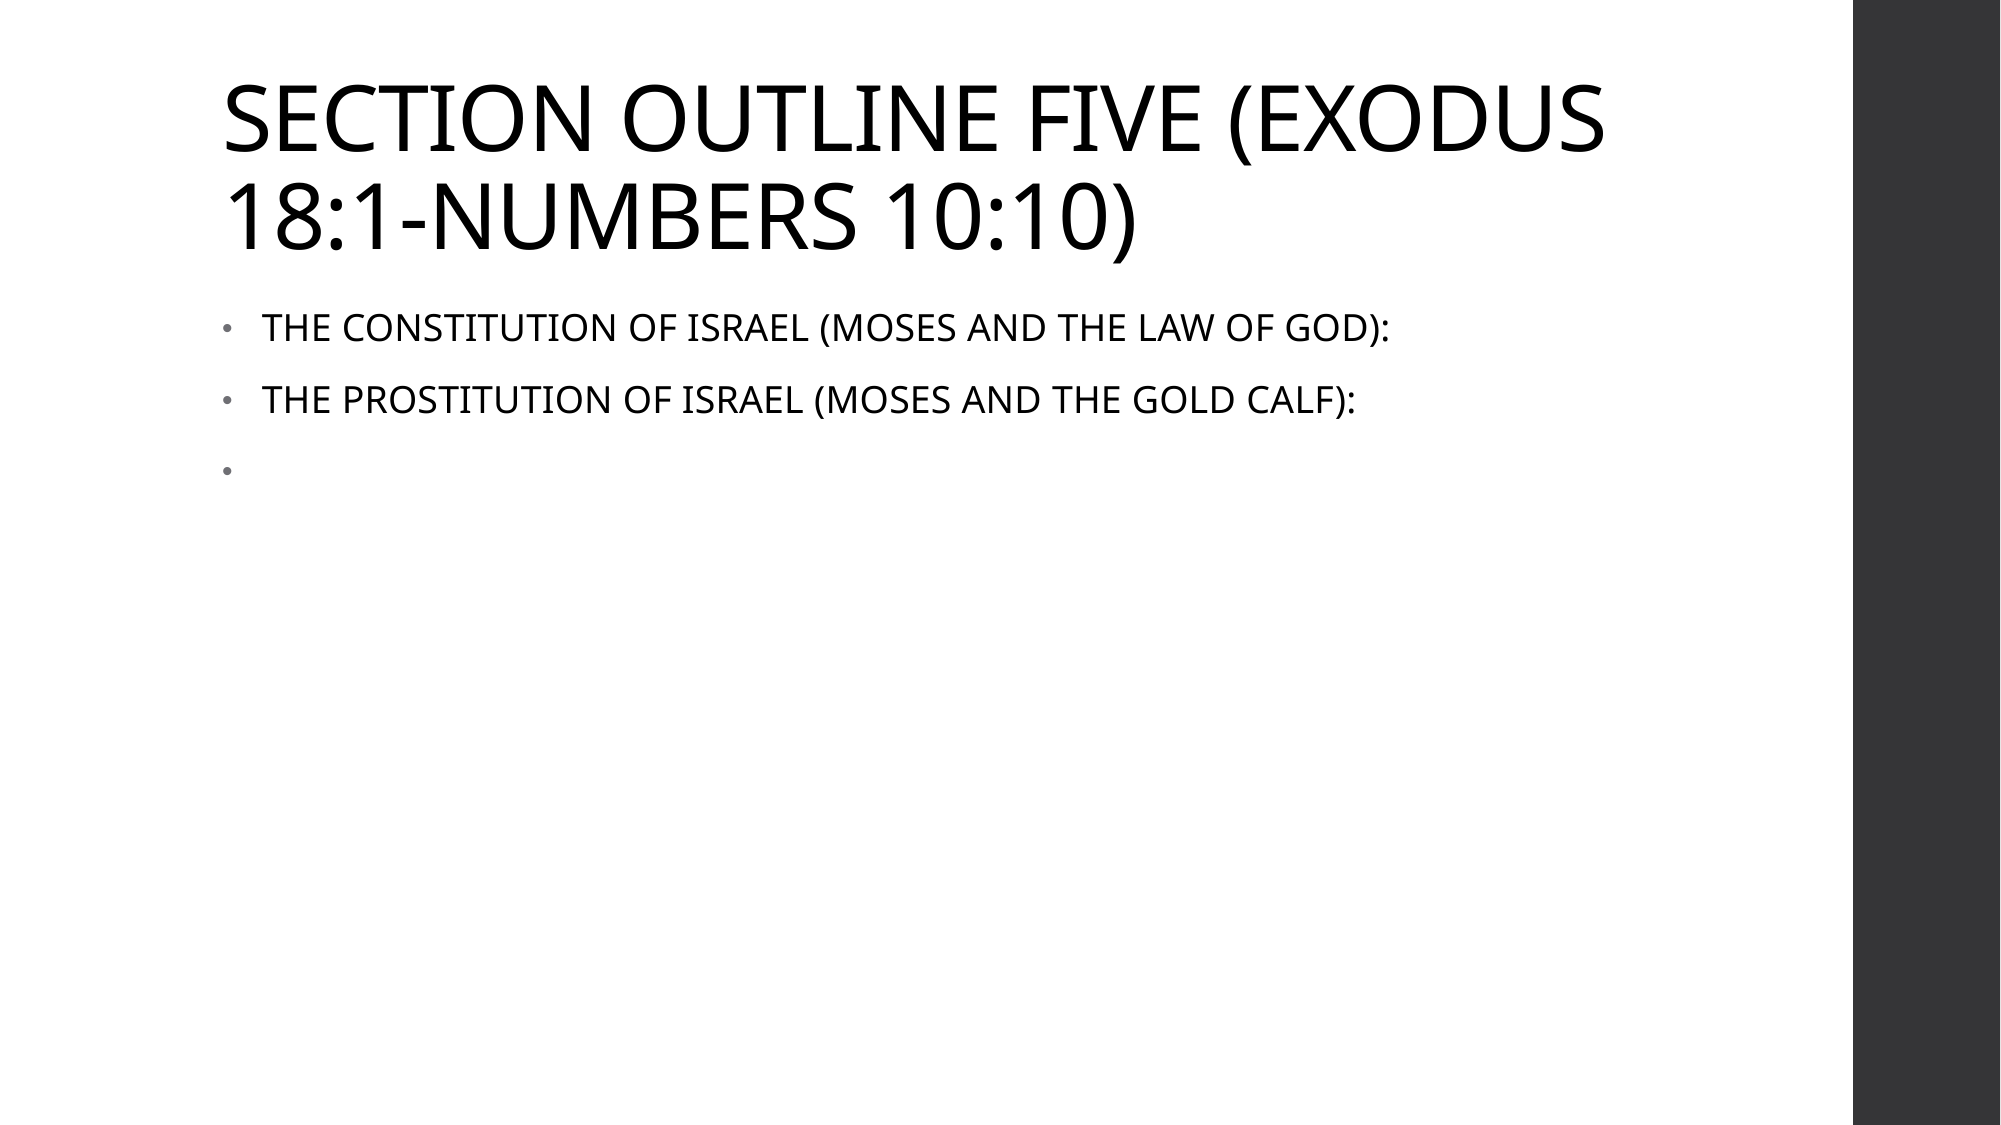

# SECTION OUTLINE FIVE (EXODUS 18:1-NUMBERS 10:10)
 THE CONSTITUTION OF ISRAEL (MOSES AND THE LAW OF GOD):
 THE PROSTITUTION OF ISRAEL (MOSES AND THE GOLD CALF):